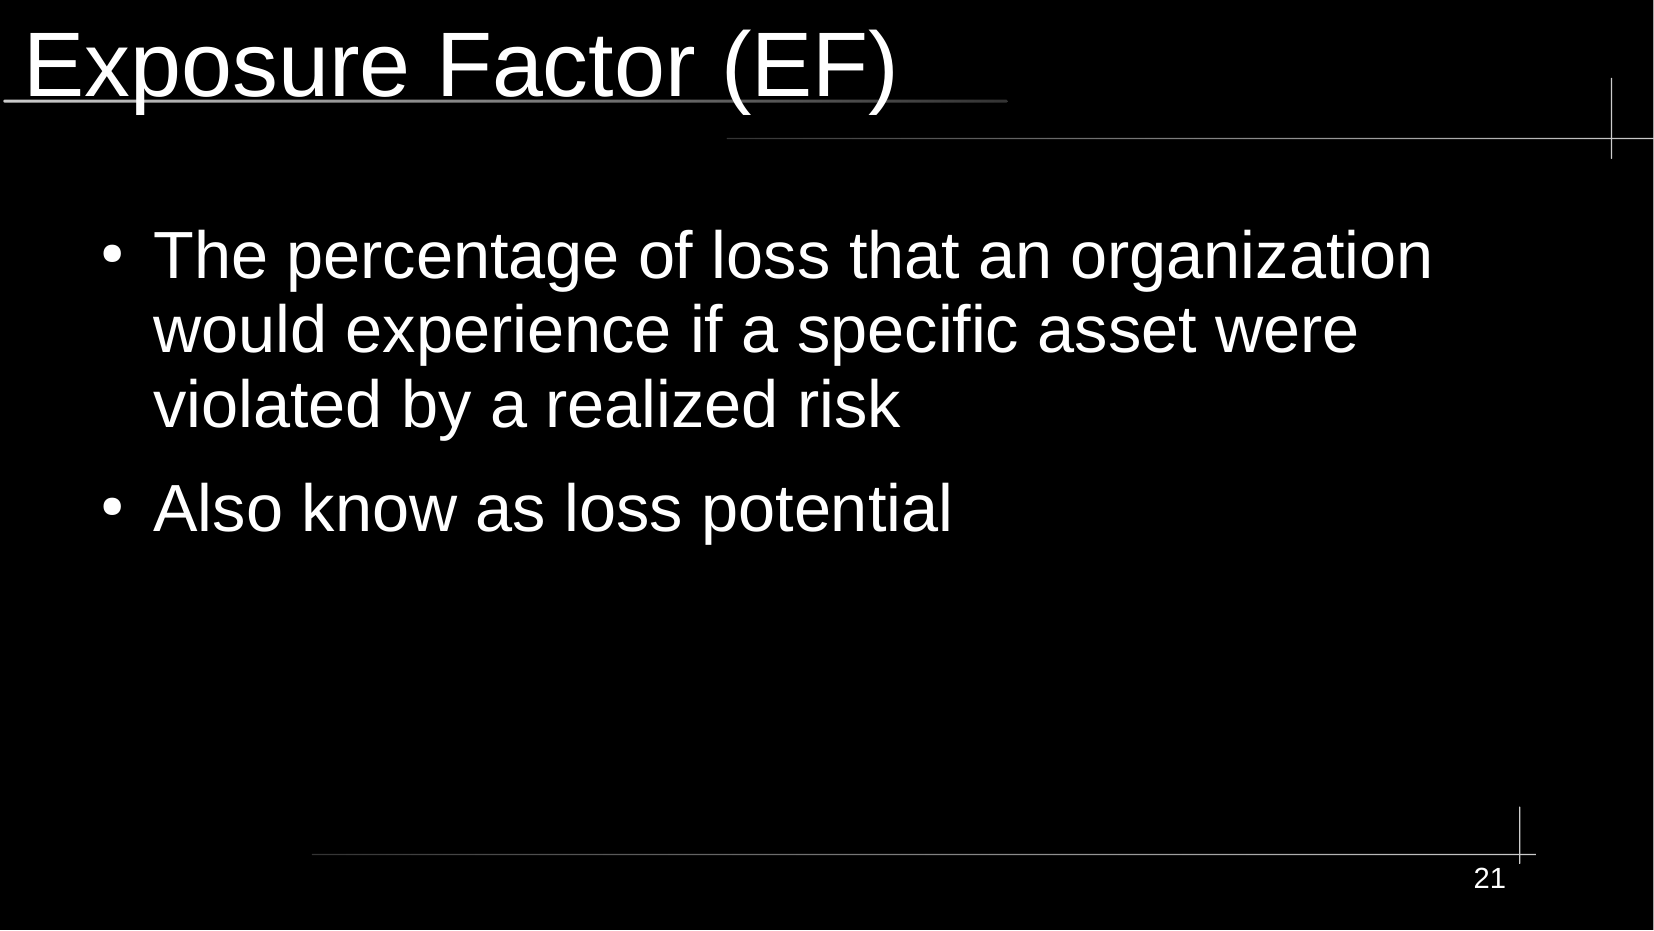

# Exposure Factor (EF)
The percentage of loss that an organization would experience if a specific asset were violated by a realized risk
Also know as loss potential
21